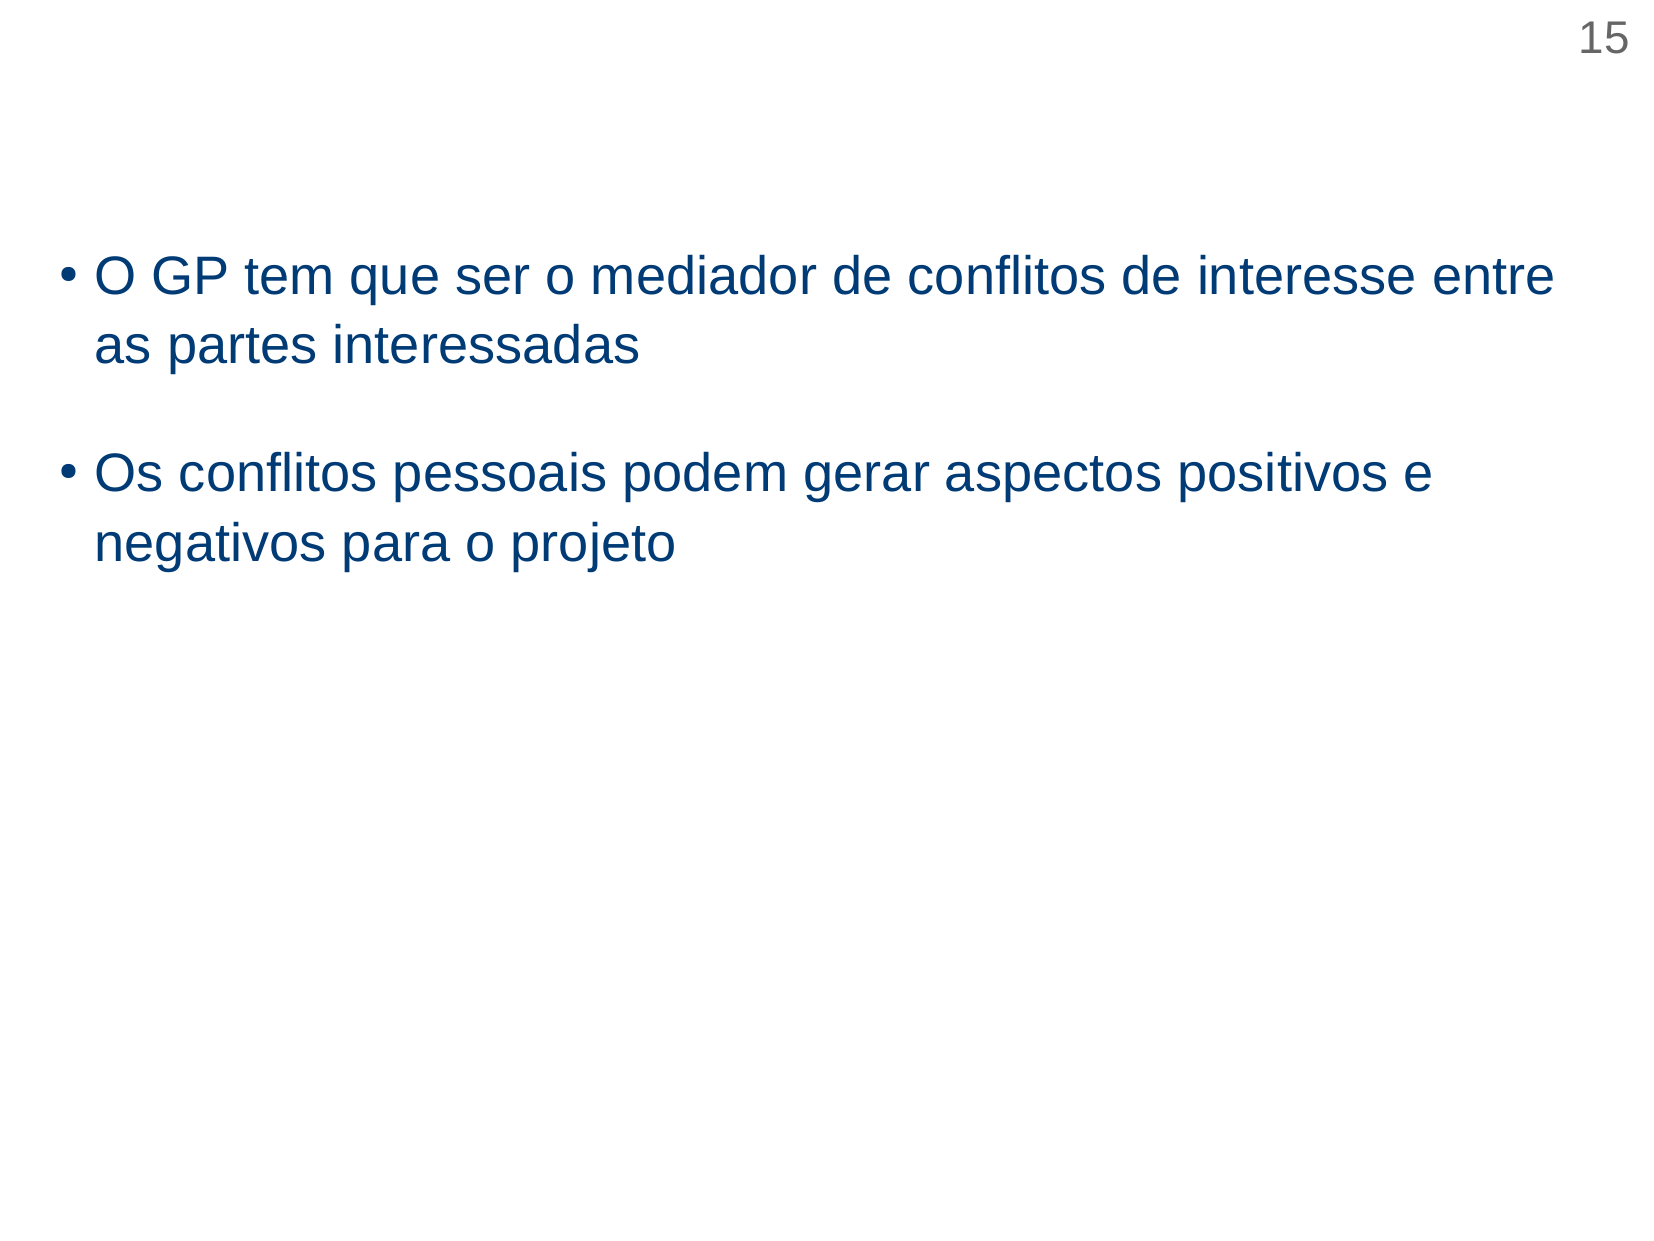

15
#
O GP tem que ser o mediador de conflitos de interesse entre as partes interessadas
Os conflitos pessoais podem gerar aspectos positivos e negativos para o projeto